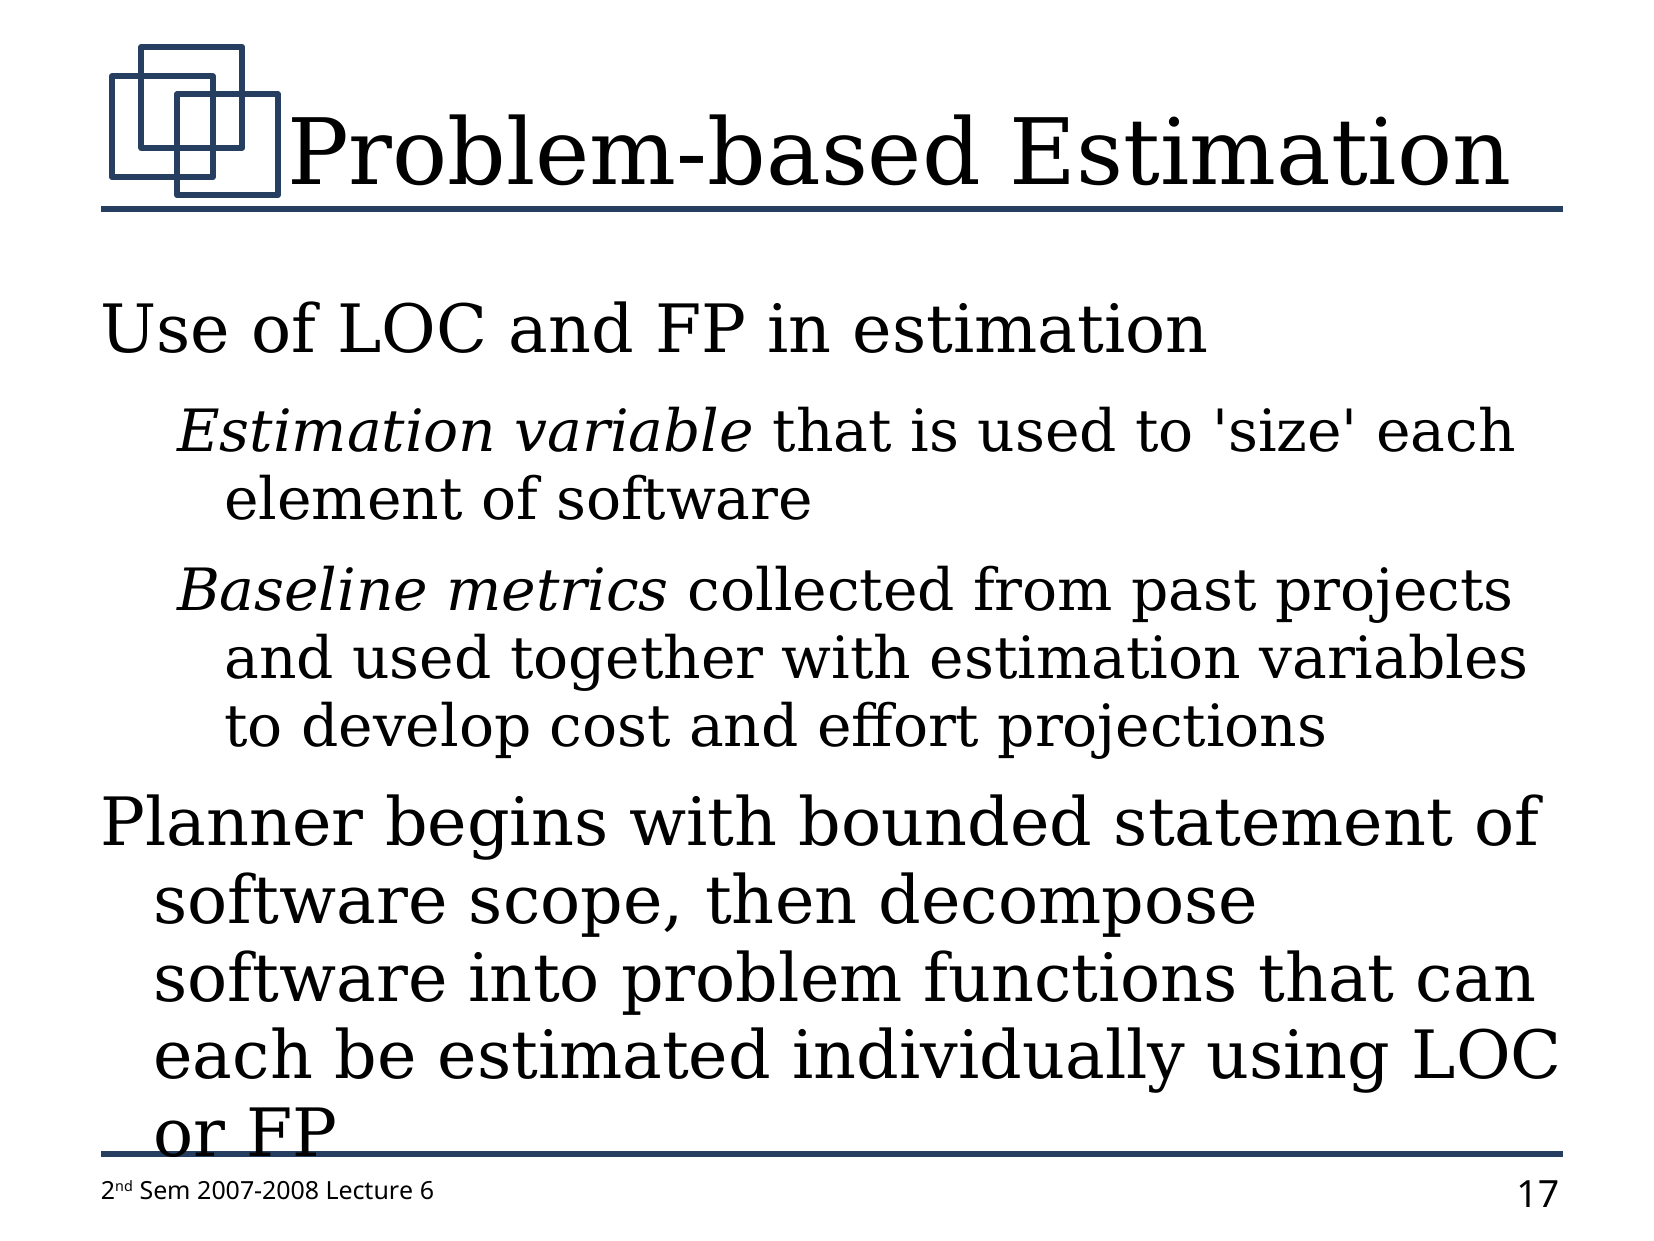

# Problem-based Estimation
Use of LOC and FP in estimation
Estimation variable that is used to 'size' each element of software
Baseline metrics collected from past projects and used together with estimation variables to develop cost and effort projections
Planner begins with bounded statement of software scope, then decompose software into problem functions that can each be estimated individually using LOC or FP